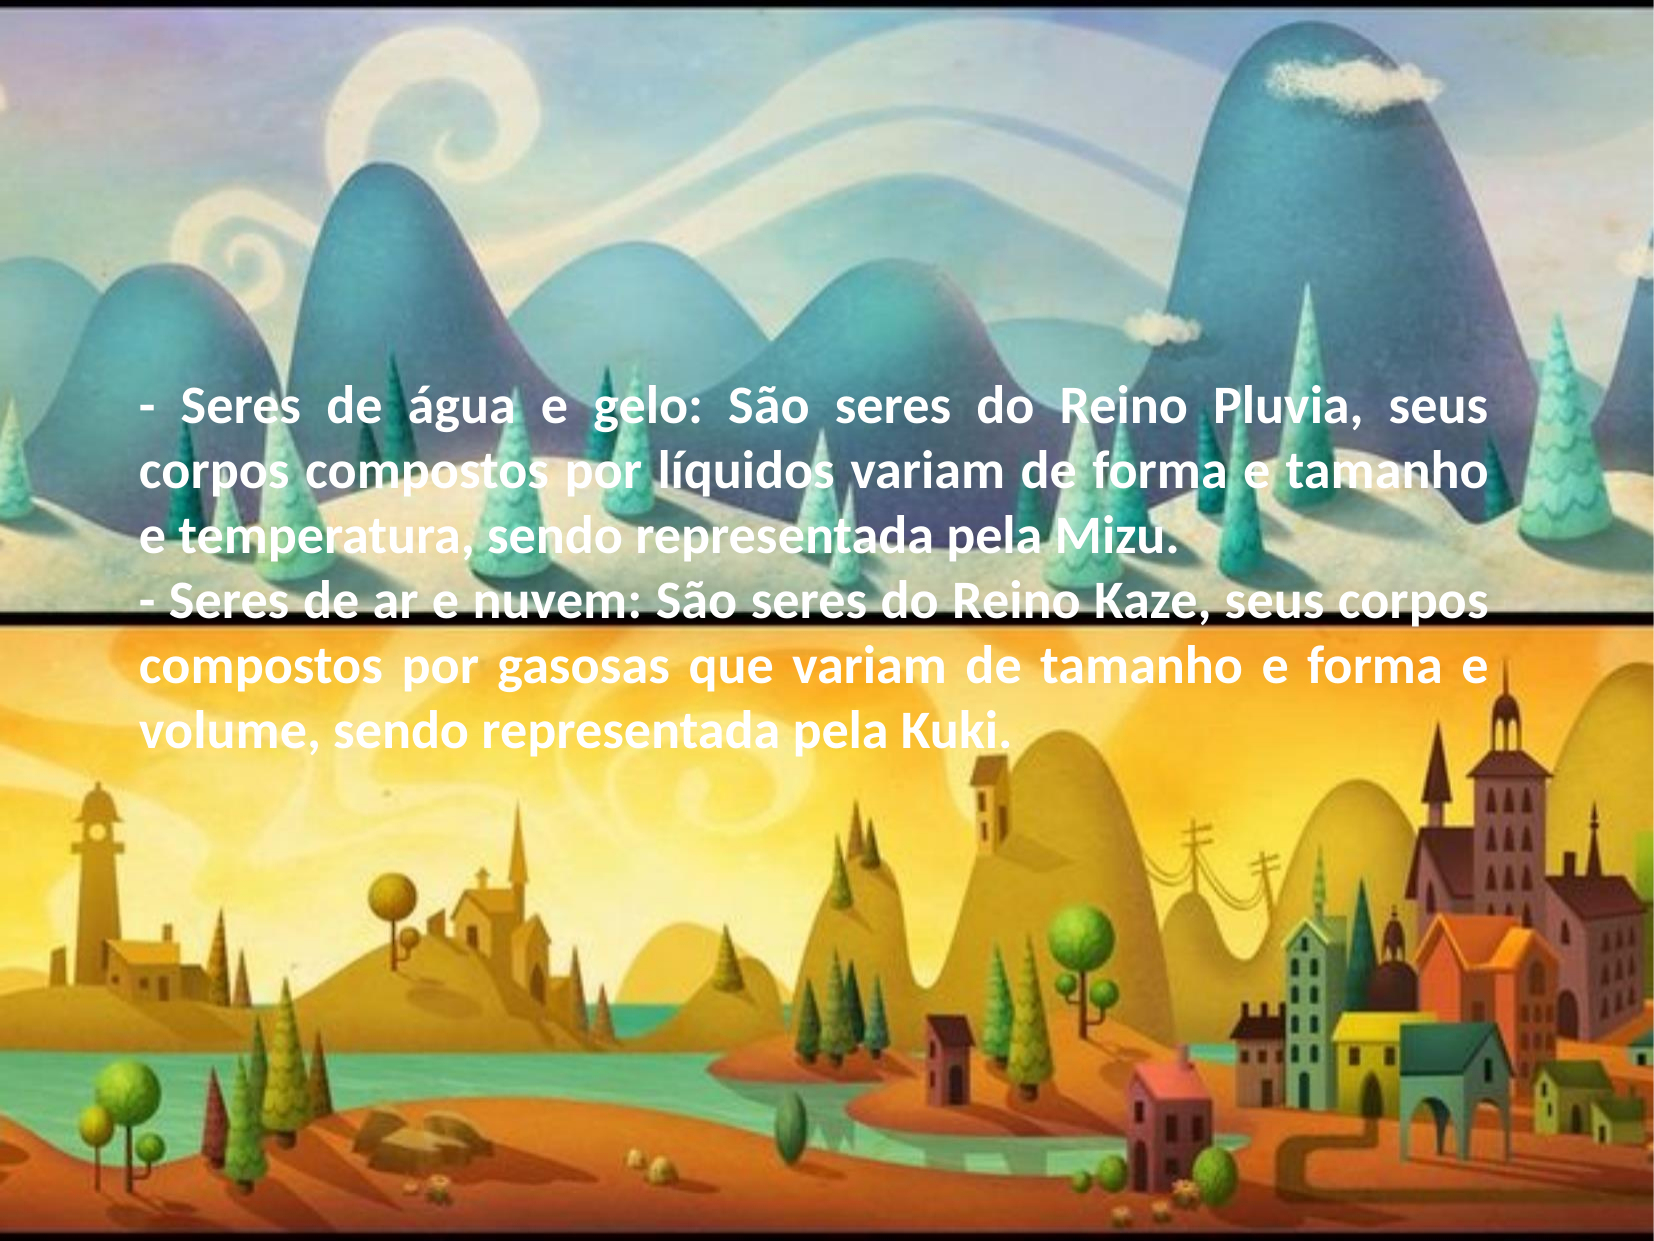

- Seres de água e gelo: São seres do Reino Pluvia, seus corpos compostos por líquidos variam de forma e tamanho e temperatura, sendo representada pela Mizu.
- Seres de ar e nuvem: São seres do Reino Kaze, seus corpos compostos por gasosas que variam de tamanho e forma e volume, sendo representada pela Kuki.